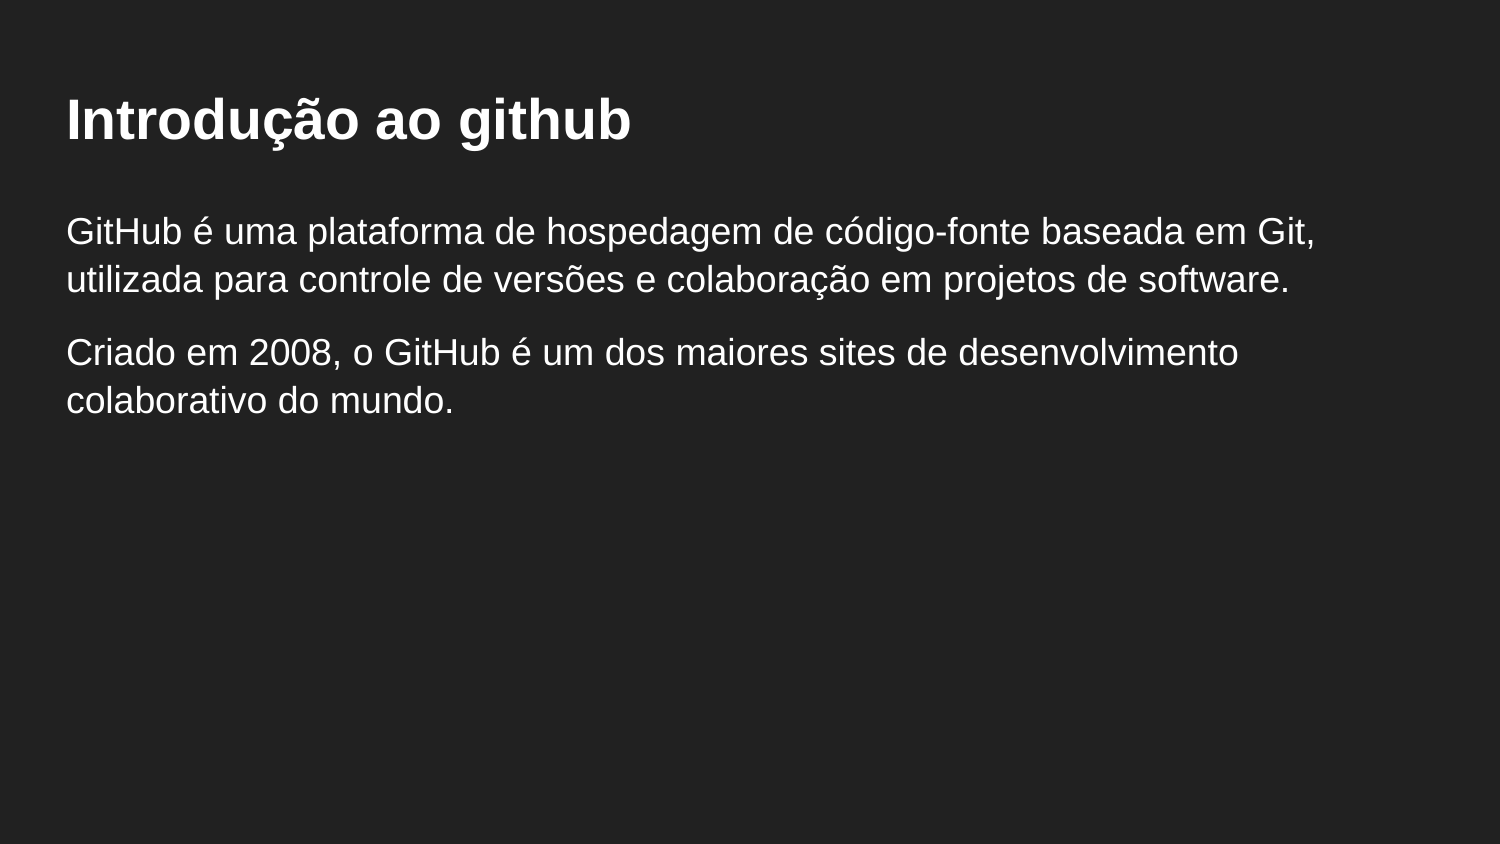

# Introdução ao github
GitHub é uma plataforma de hospedagem de código-fonte baseada em Git, utilizada para controle de versões e colaboração em projetos de software.
Criado em 2008, o GitHub é um dos maiores sites de desenvolvimento colaborativo do mundo.